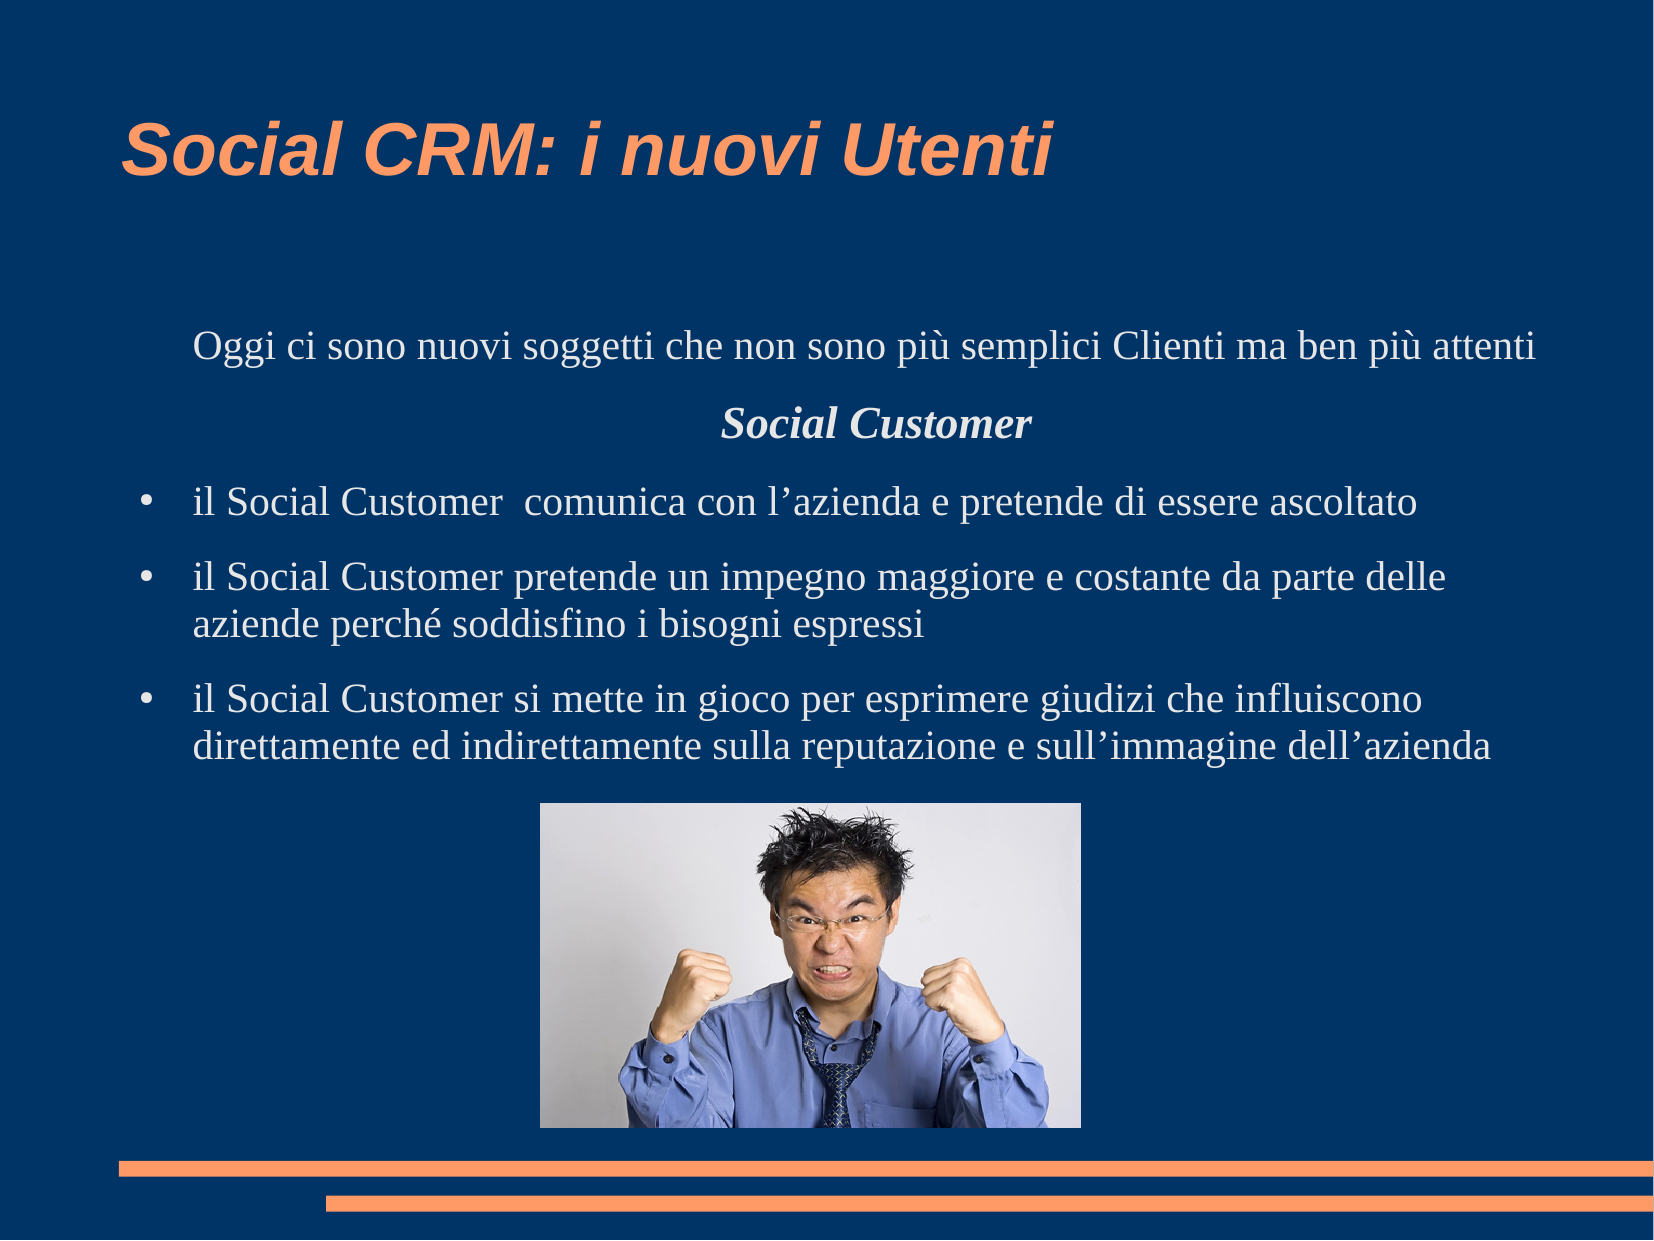

# Social CRM: i nuovi Utenti
Oggi ci sono nuovi soggetti che non sono più semplici Clienti ma ben più attenti
Social Customer
il Social Customer comunica con l’azienda e pretende di essere ascoltato
il Social Customer pretende un impegno maggiore e costante da parte delle aziende perché soddisfino i bisogni espressi
il Social Customer si mette in gioco per esprimere giudizi che influiscono direttamente ed indirettamente sulla reputazione e sull’immagine dell’azienda